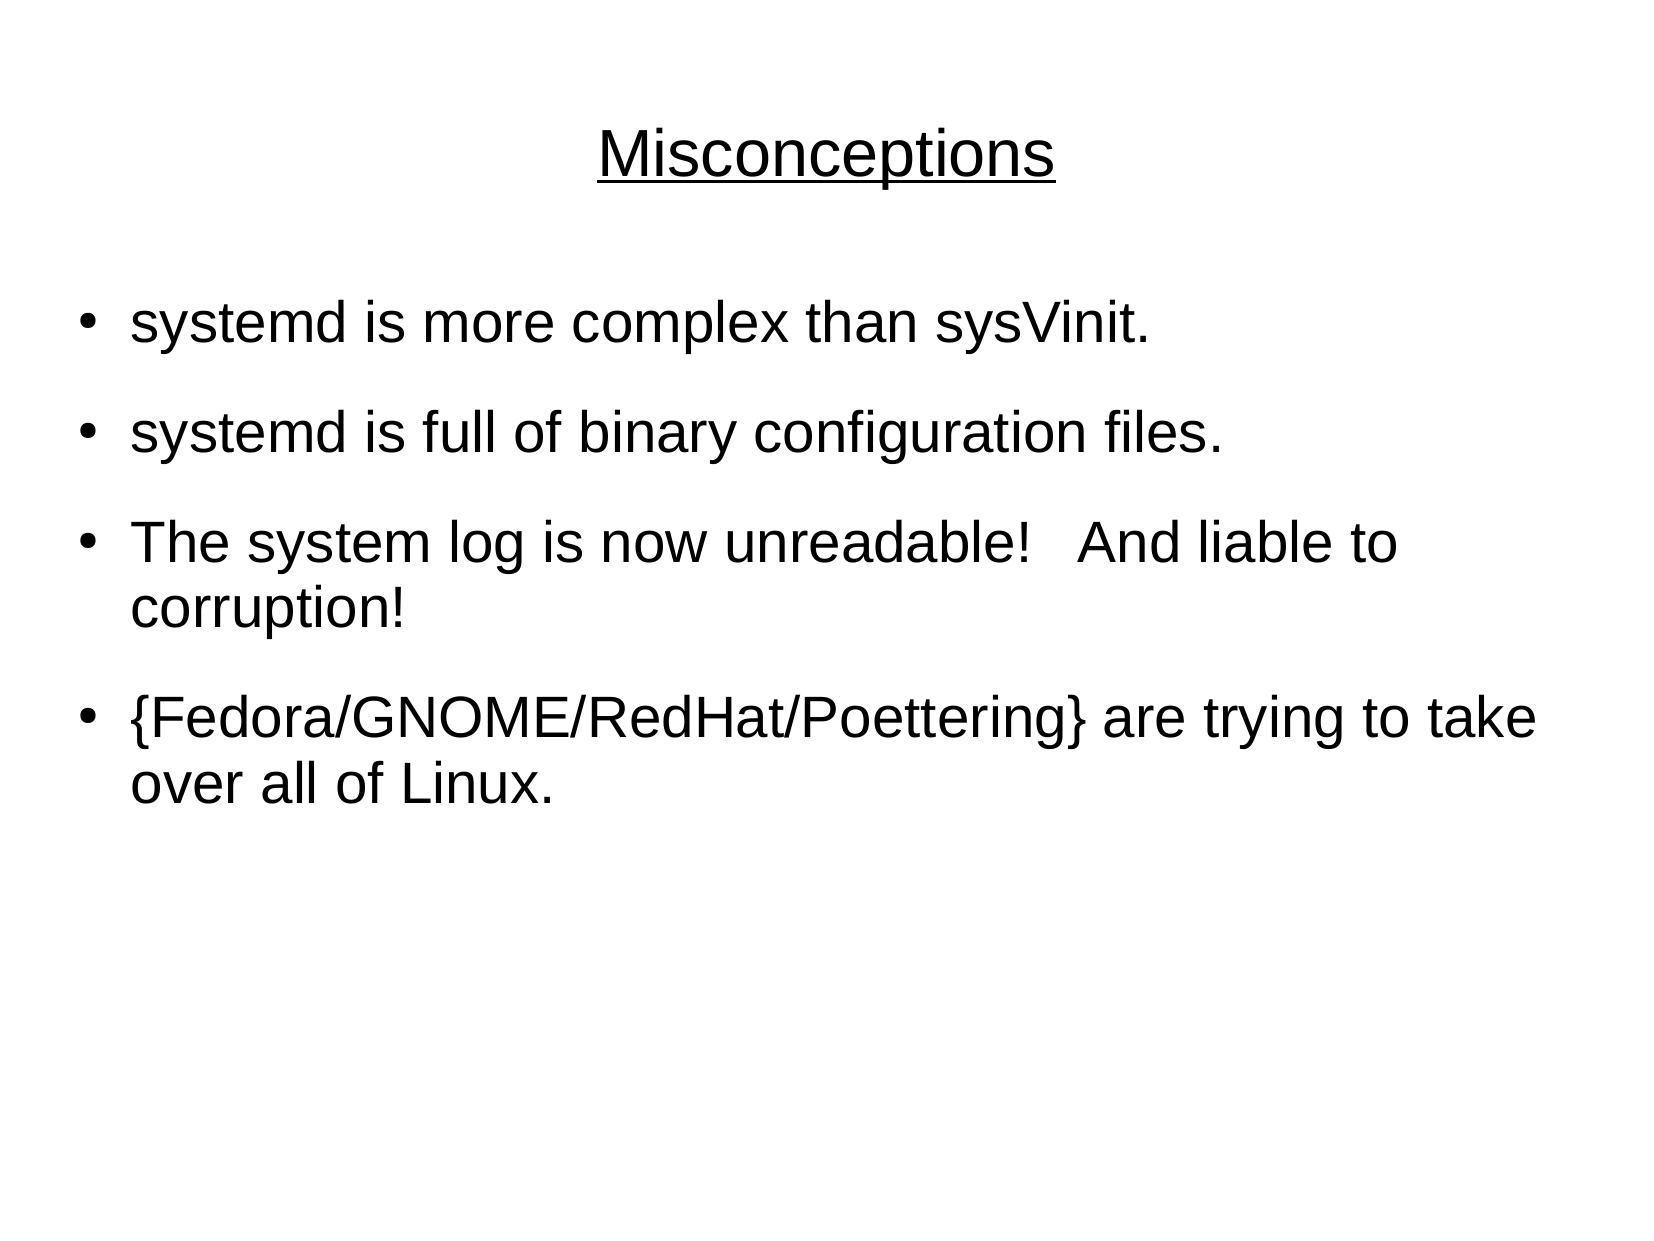

# Misconceptions
systemd is more complex than sysVinit.
systemd is full of binary configuration files.
The system log is now unreadable! And liable to corruption!
{Fedora/GNOME/RedHat/Poettering} are trying to take over all of Linux.